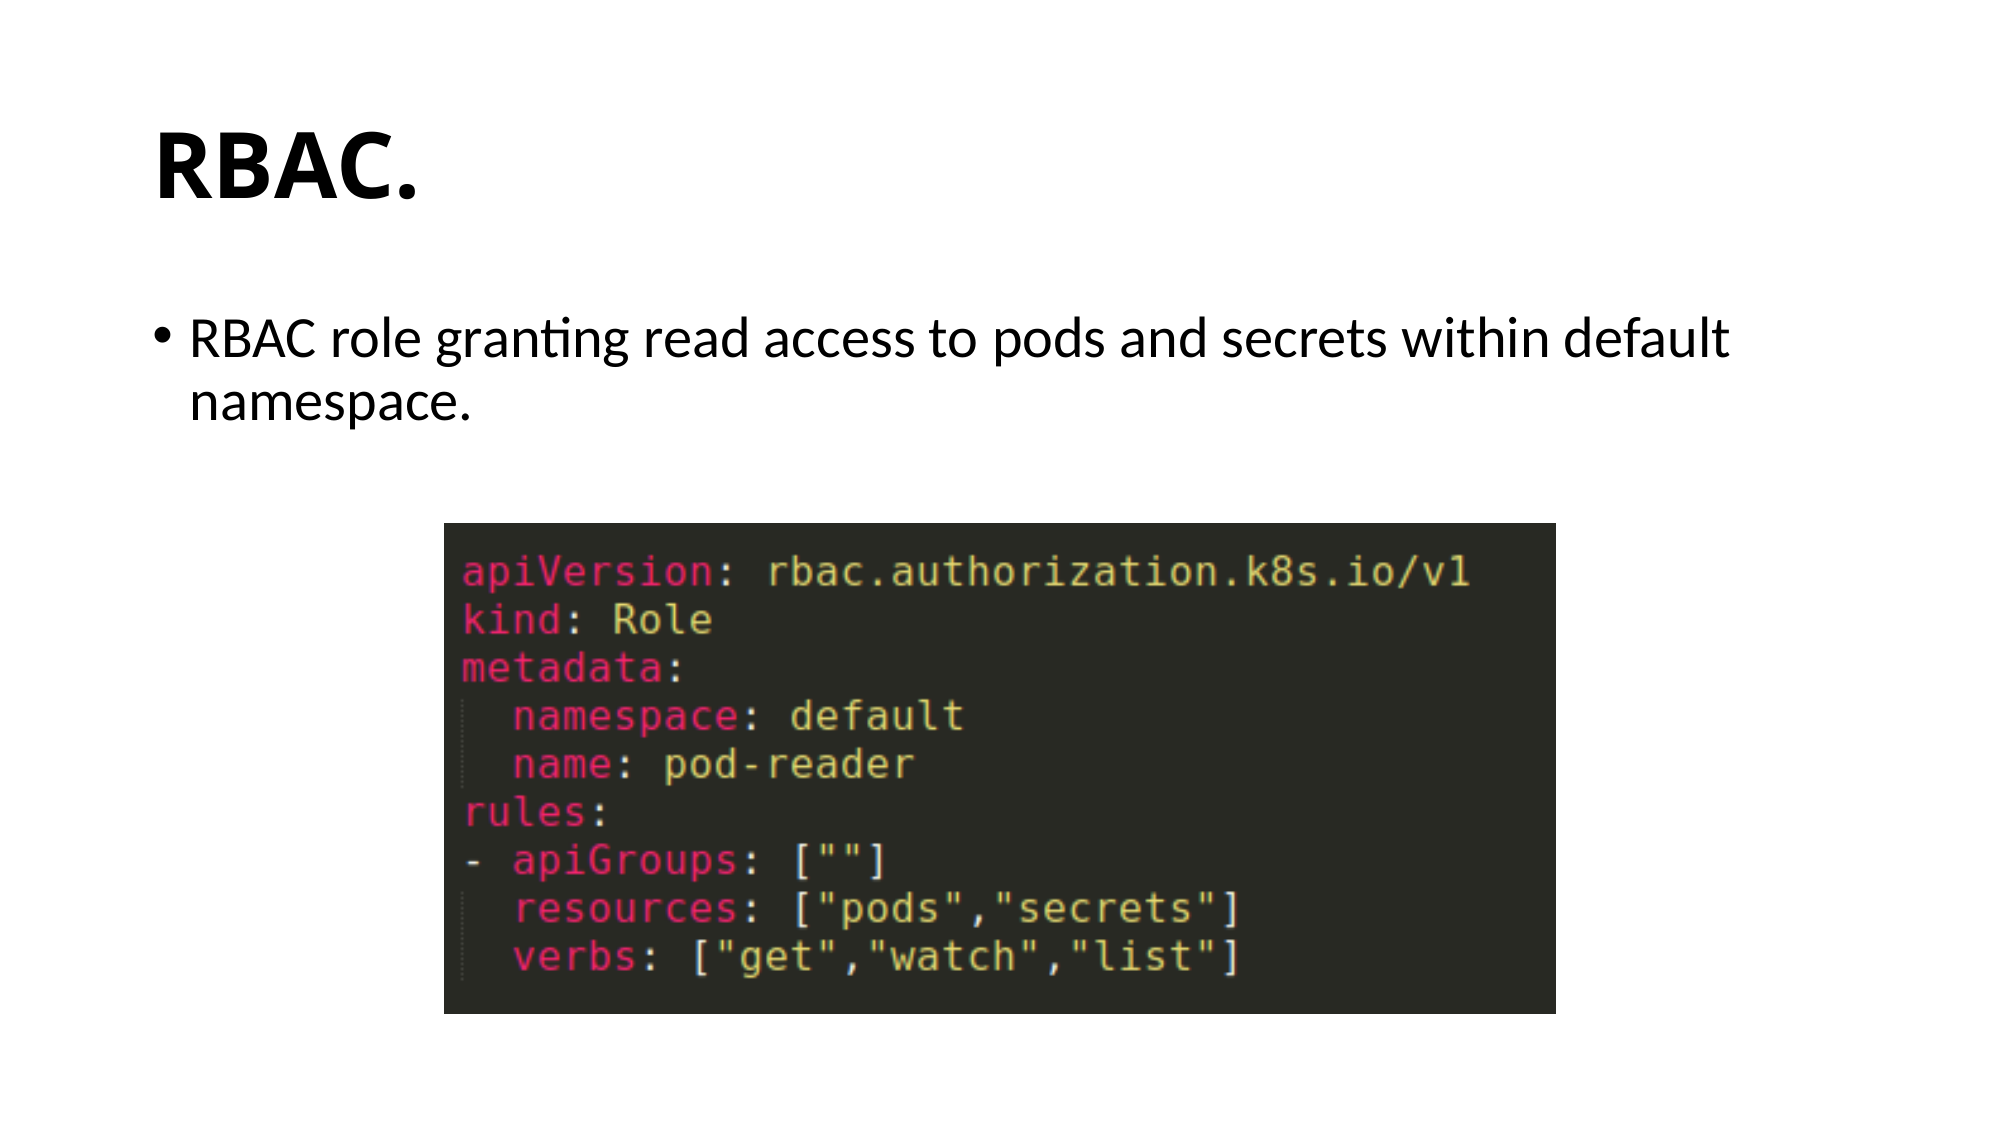

# RBAC.
RBAC role granting read access to pods and secrets within default namespace.